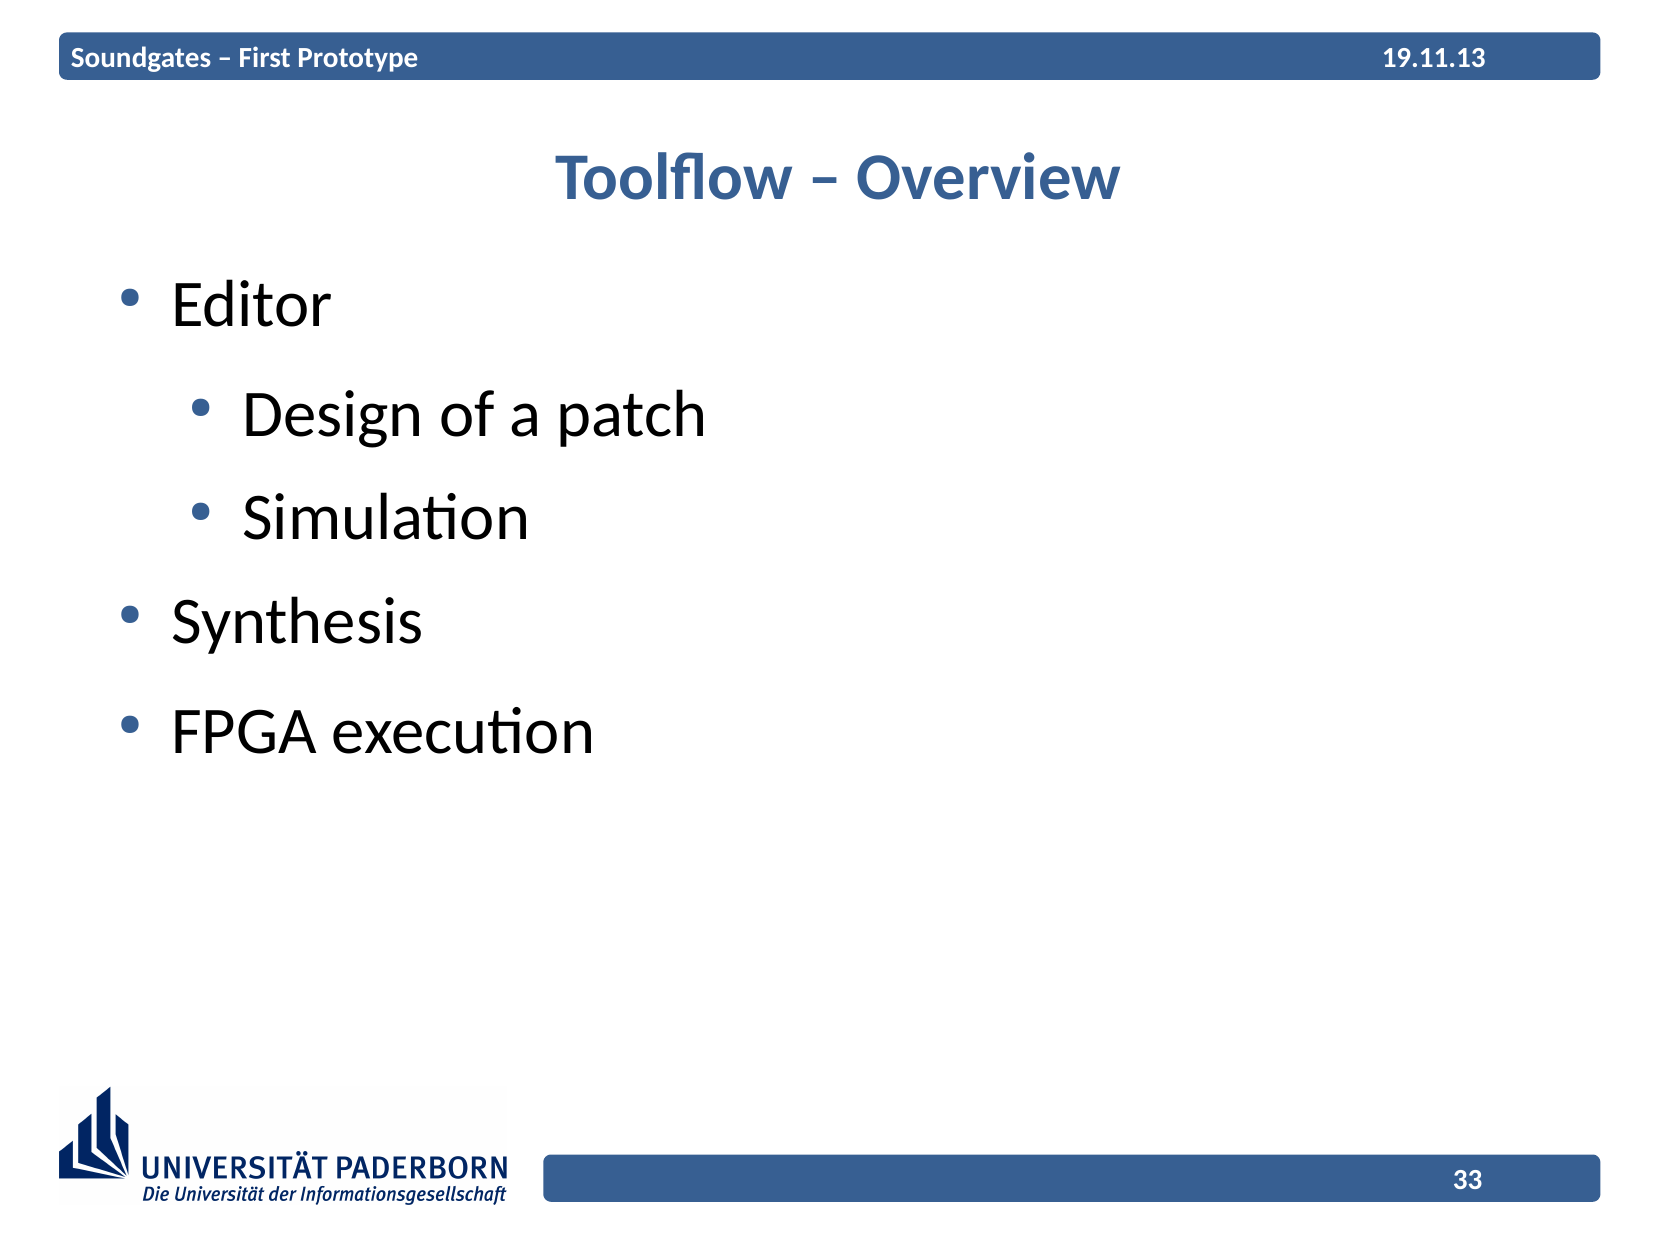

Soundgates – First Prototype
19.11.13
# Toolflow – Overview
Editor
Design of a patch
Simulation
Synthesis
FPGA execution